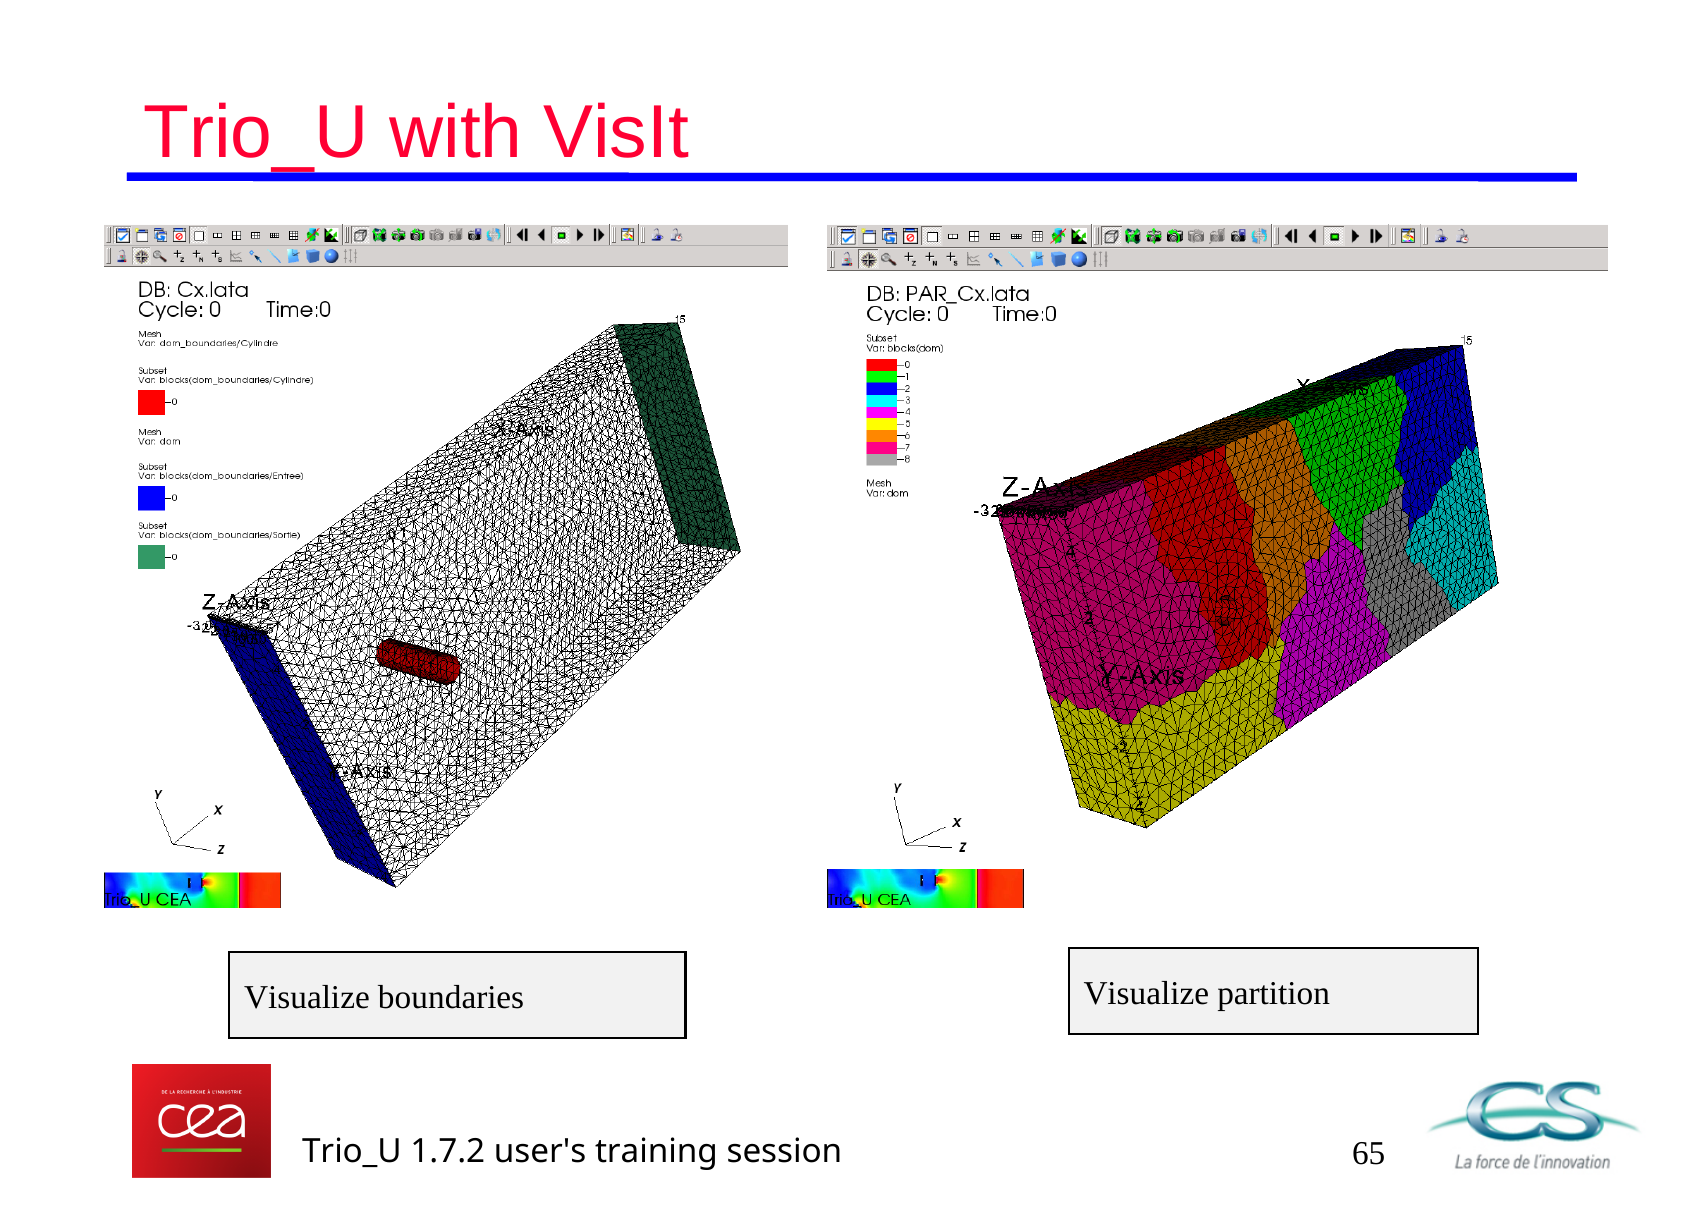

# Trio_U with VisIt
Visualize partition
Visualize boundaries
Trio_U 1.7.2 user's training session
65